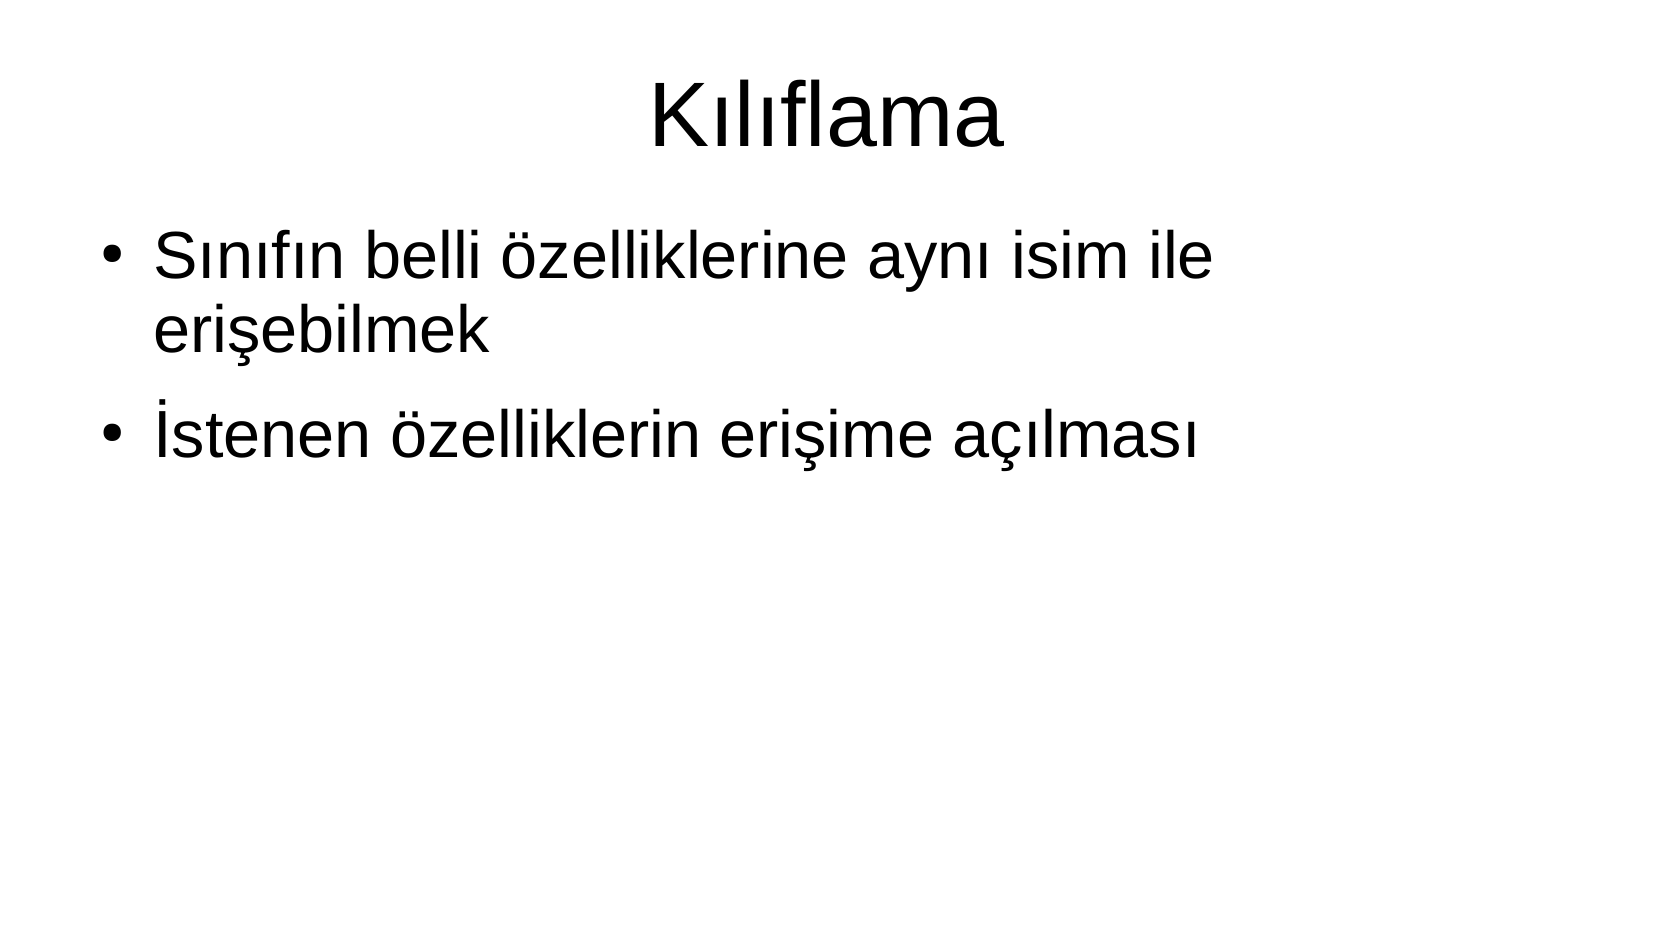

# Kılıflama
Sınıfın belli özelliklerine aynı isim ile erişebilmek
İstenen özelliklerin erişime açılması